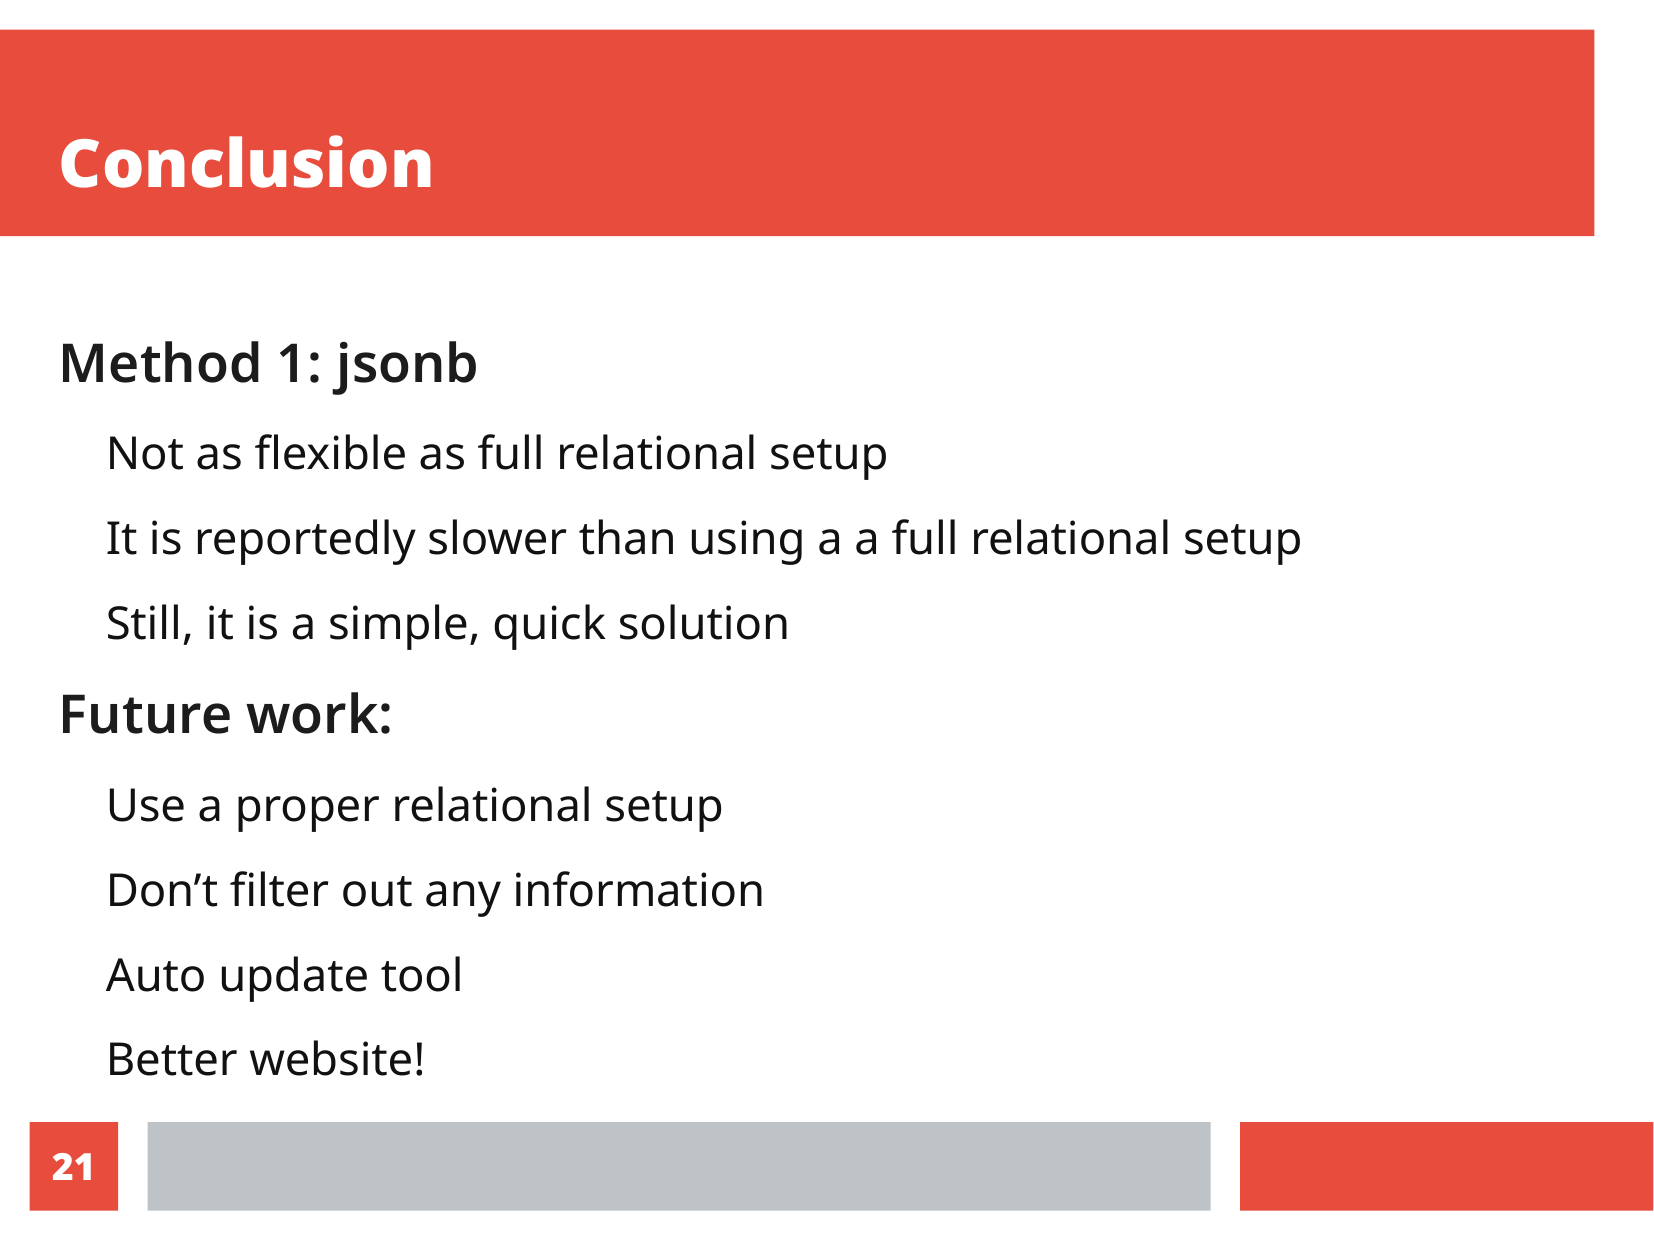

# Conclusion
Method 1: jsonb
Not as flexible as full relational setup
It is reportedly slower than using a a full relational setup
Still, it is a simple, quick solution
Future work:
Use a proper relational setup
Don’t filter out any information
Auto update tool
Better website!
21